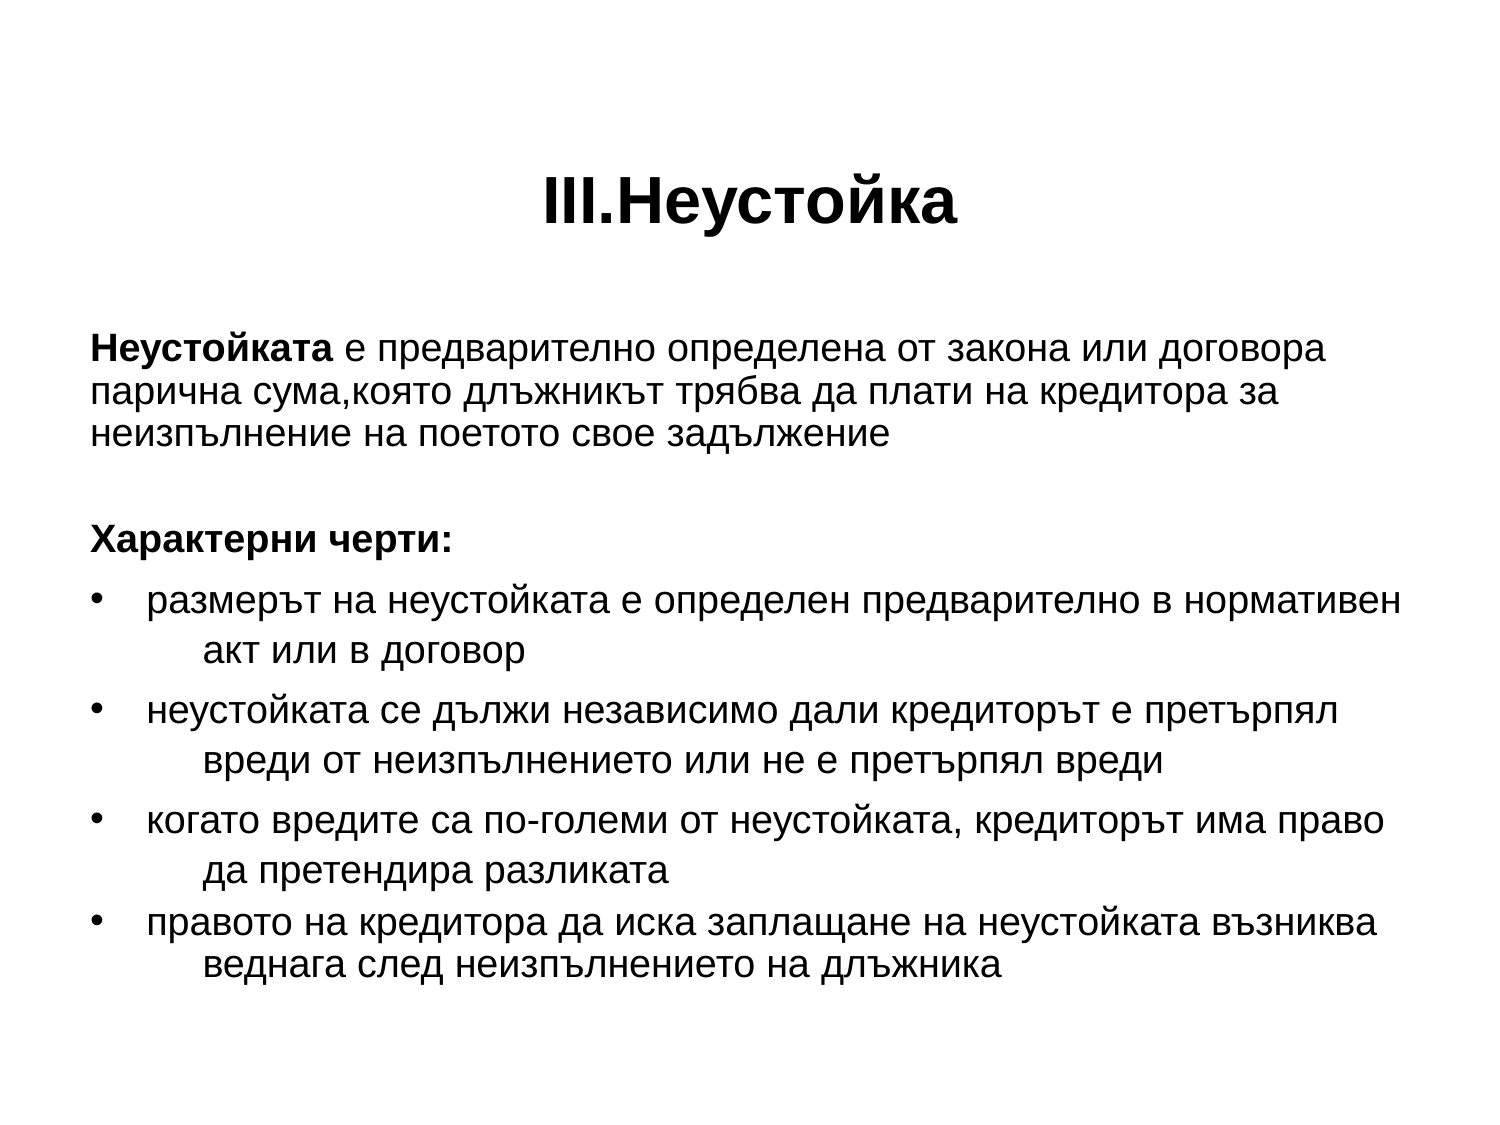

# III.Нeустойка
Неустойката е предварително определена от закона или договора парична сума,която длъжникът трябва да плати на кредитора за неизпълнение на поетото свое задължение
Характерни черти:
размерът на неустойката е определен предварително в нормативен акт или в договор
неустойката се дължи независимо дали кредиторът е претърпял вреди от неизпълнението или не е претърпял вреди
когато вредите са по-големи от неустойката, кредиторът има право да претендира разликата
правото на кредитора да иска заплащане на неустойката възниква веднага след неизпълнението на длъжника